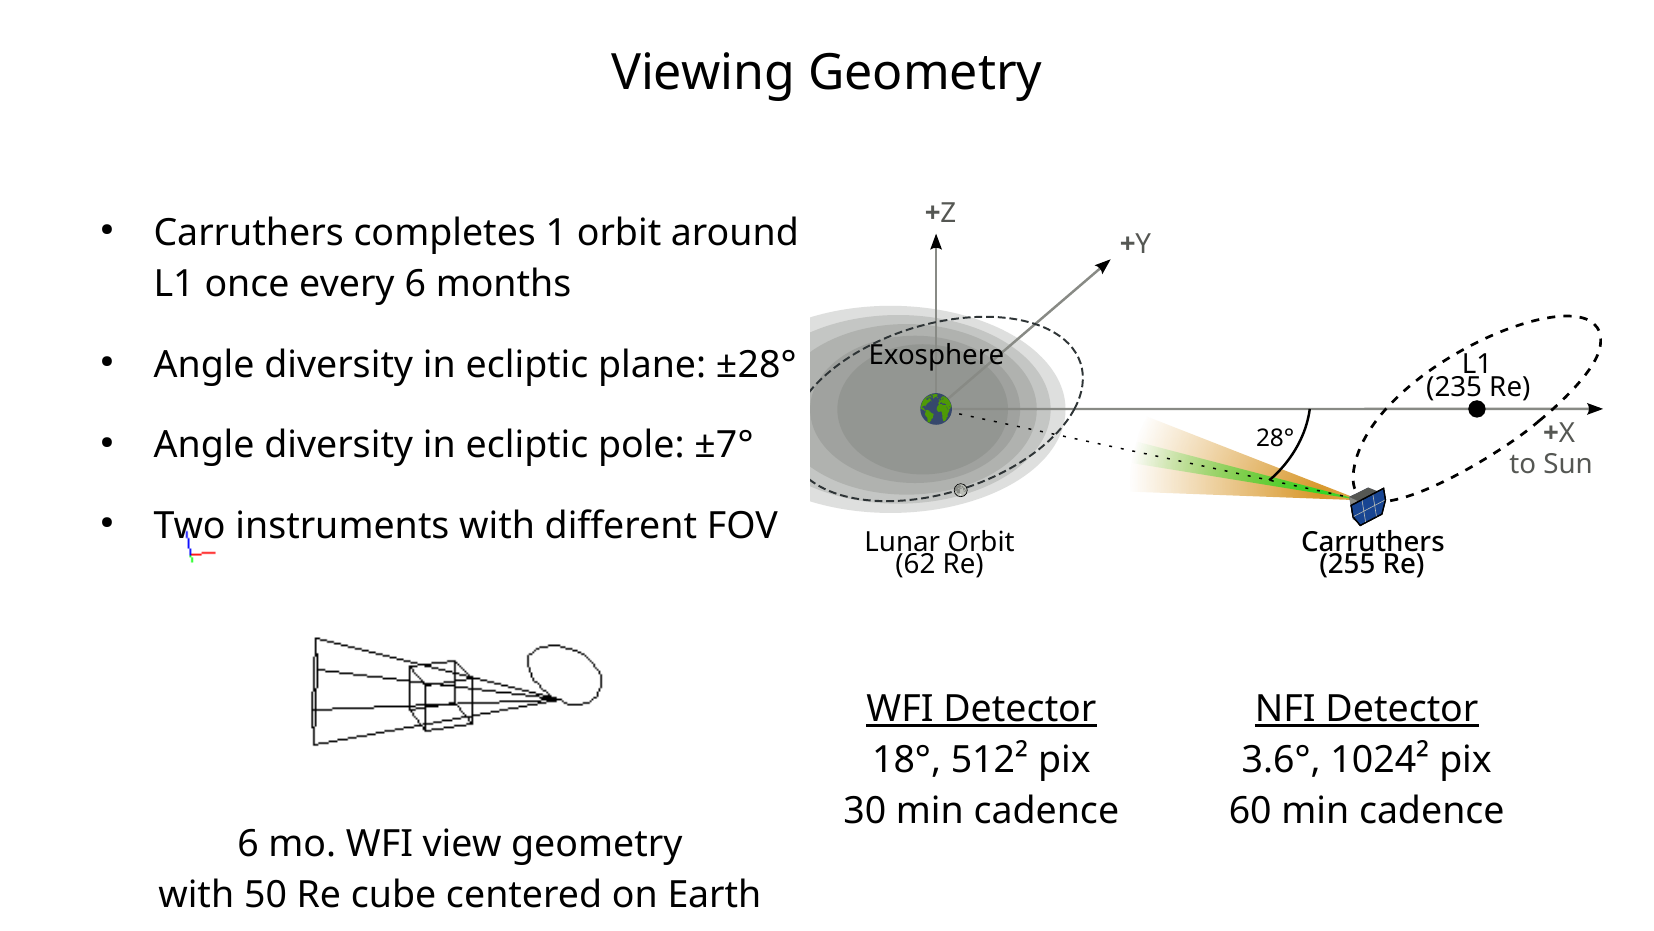

# Viewing Geometry
Carruthers completes 1 orbit around L1 once every 6 months
Angle diversity in ecliptic plane: ±28°
Angle diversity in ecliptic pole: ±7°
Two instruments with different FOV
WFI Detector
18°, 512² pix
30 min cadence
NFI Detector
3.6°, 1024² pix
60 min cadence
6 mo. WFI view geometry
with 50 Re cube centered on Earth